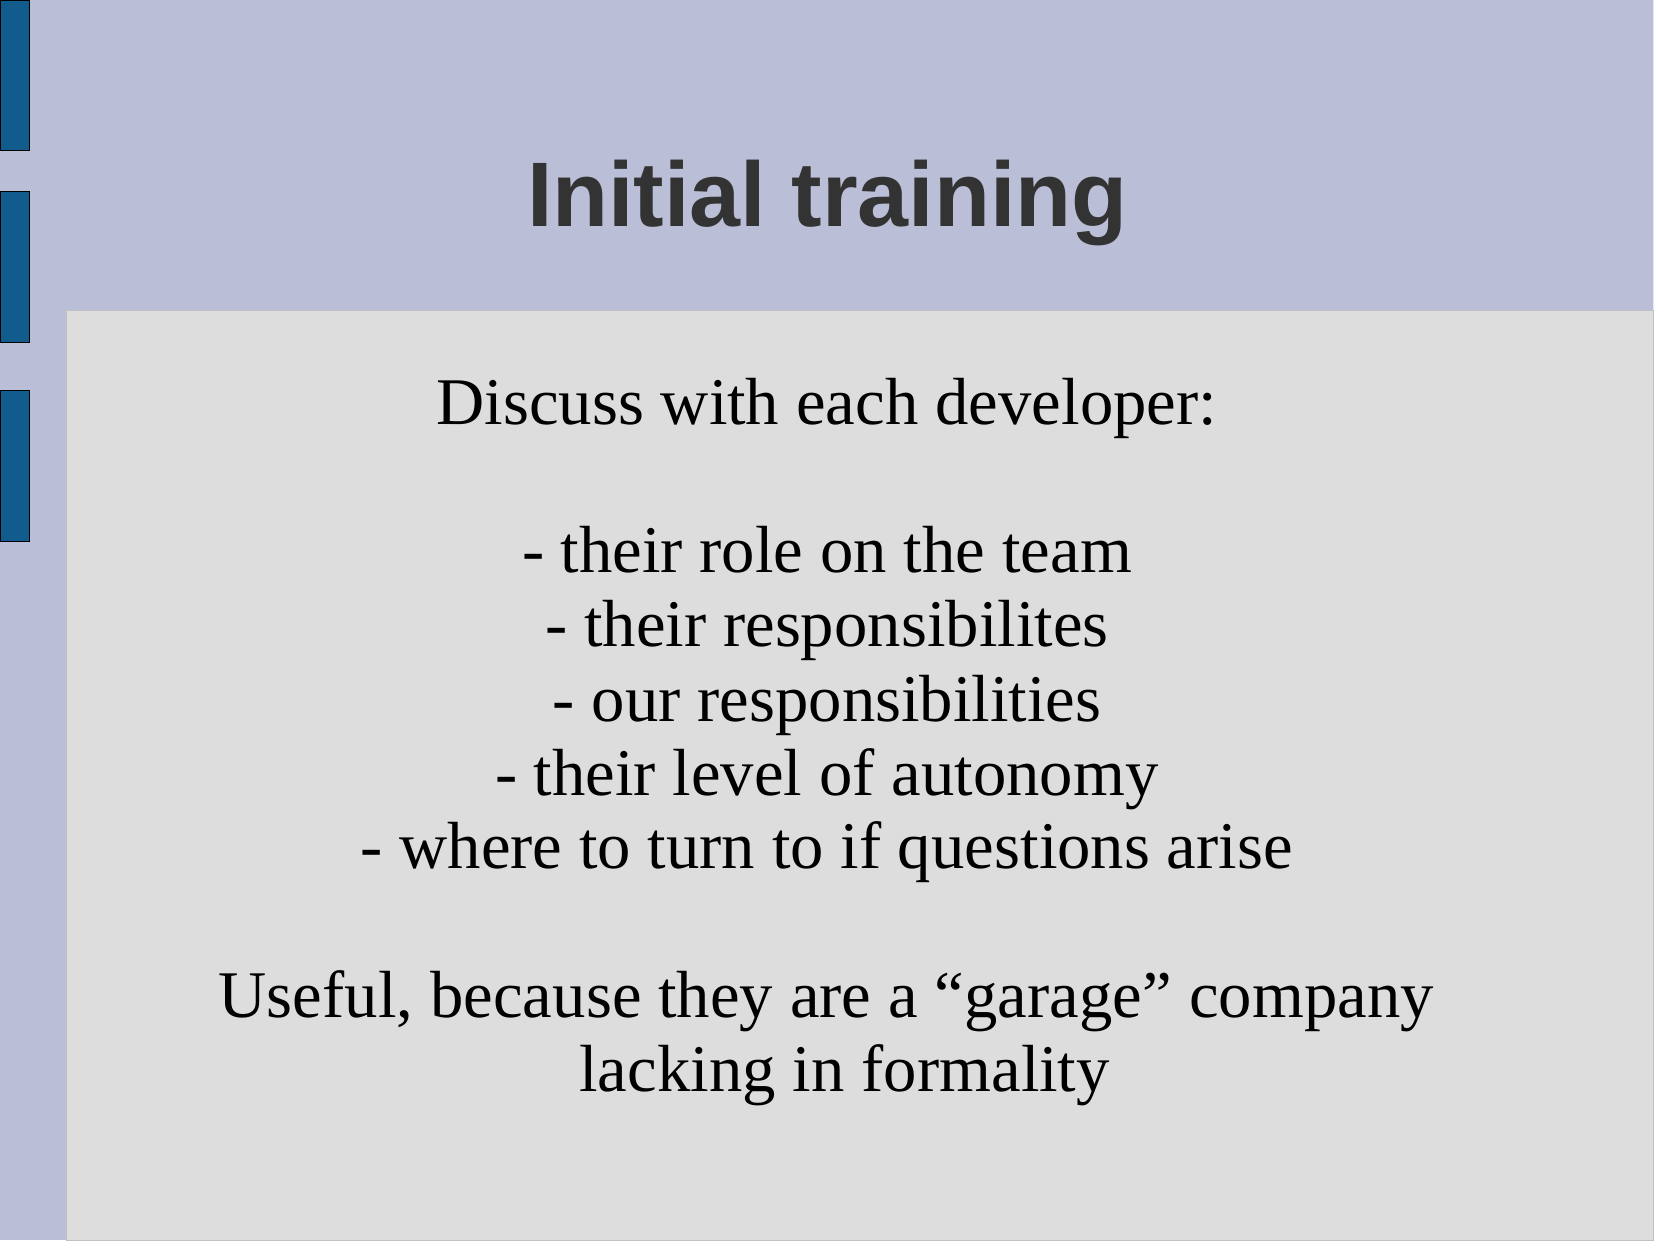

# Initial training
Discuss with each developer:
- their role on the team
- their responsibilites
- our responsibilities
- their level of autonomy
- where to turn to if questions arise
Useful, because they are a “garage” company lacking in formality